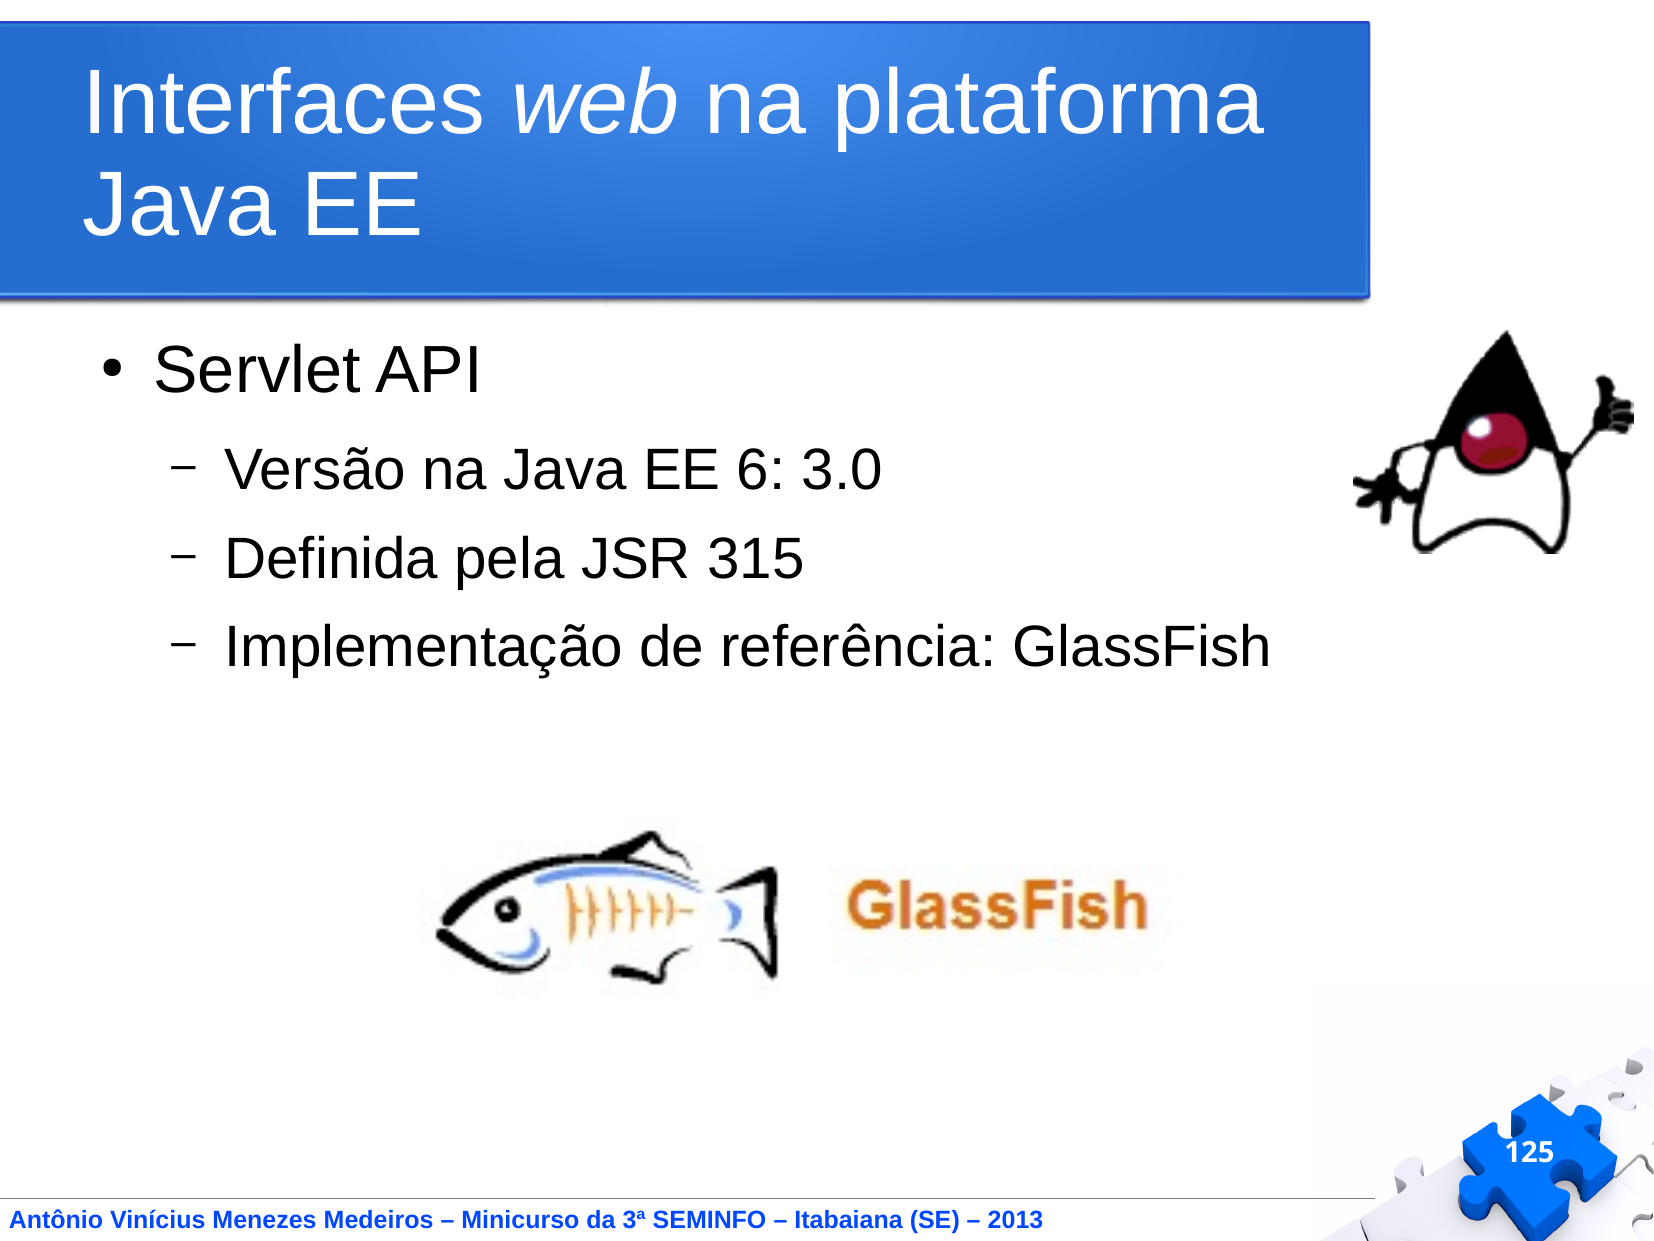

# Interfaces web na plataforma Java EE
Servlet API
Versão na Java EE 6: 3.0
Definida pela JSR 315
Implementação de referência: GlassFish
125